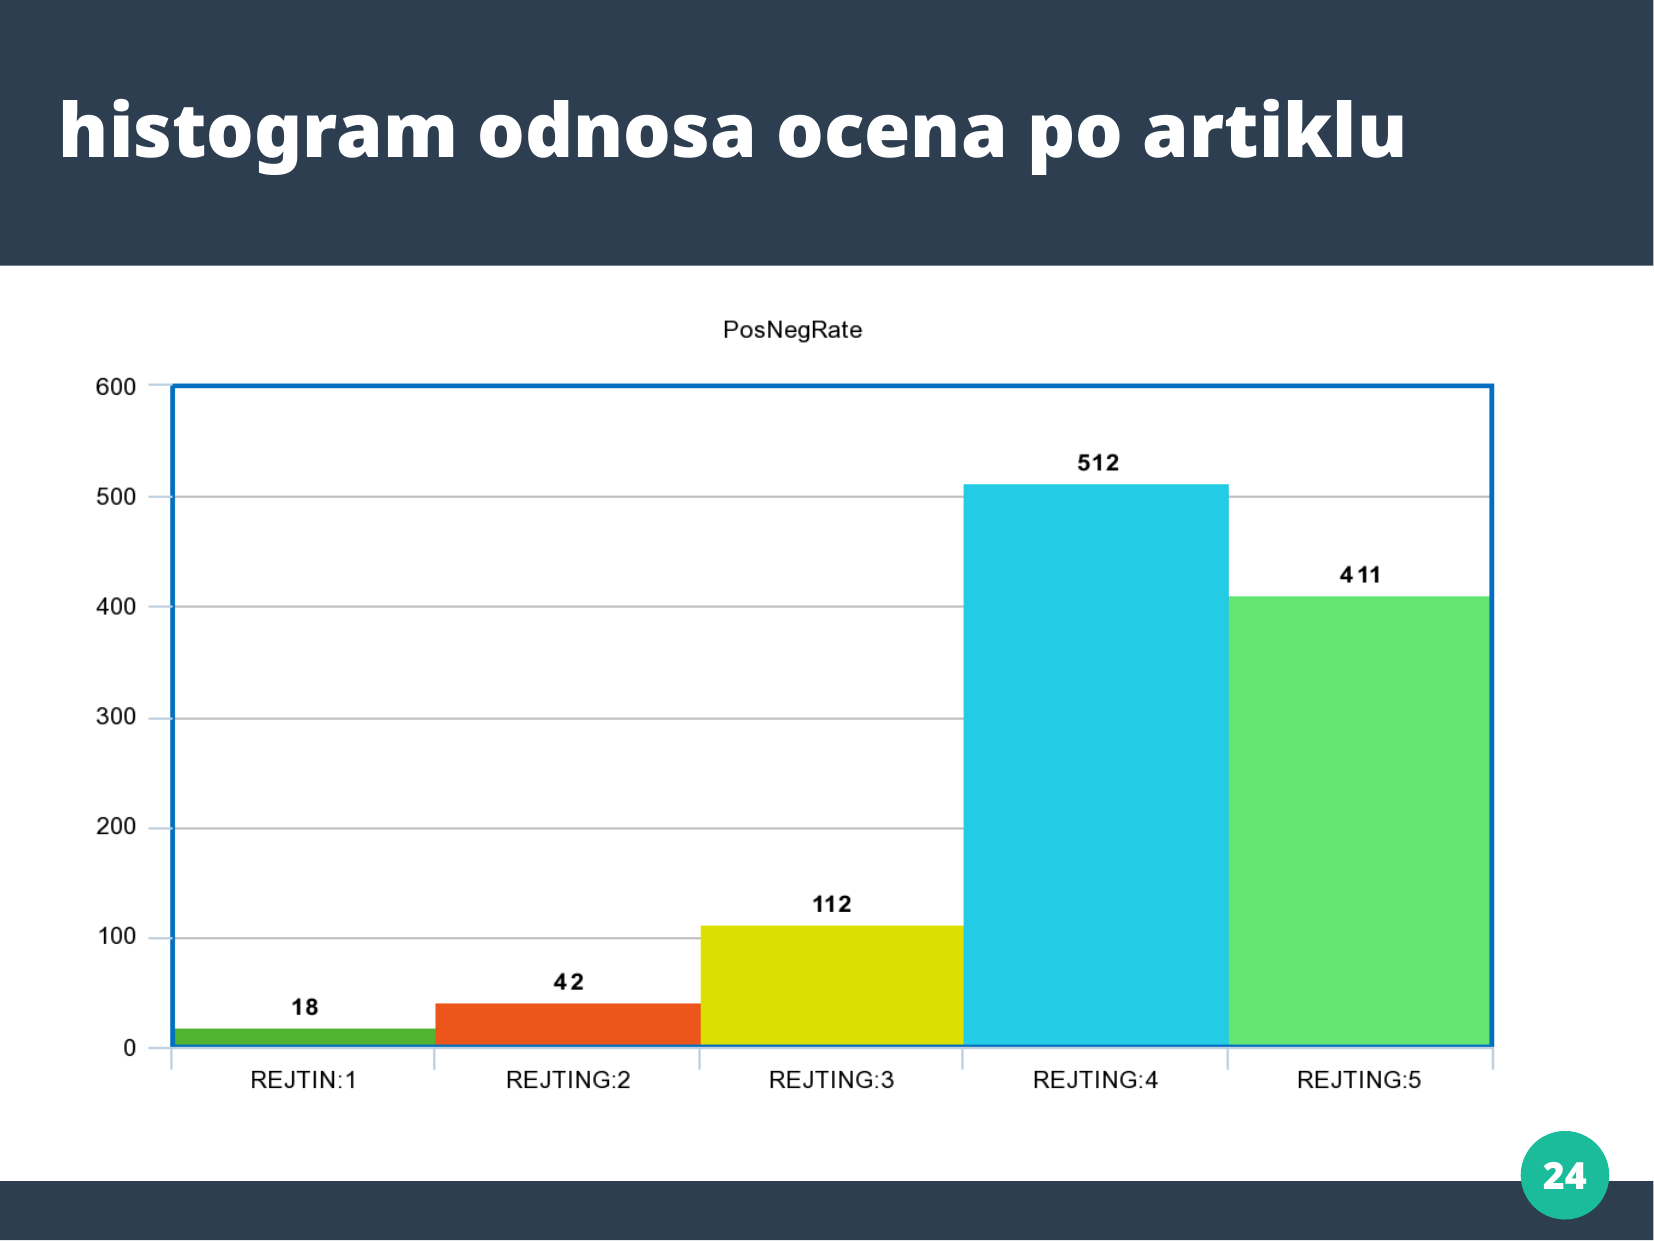

# histogram odnosa ocena po artiklu
24